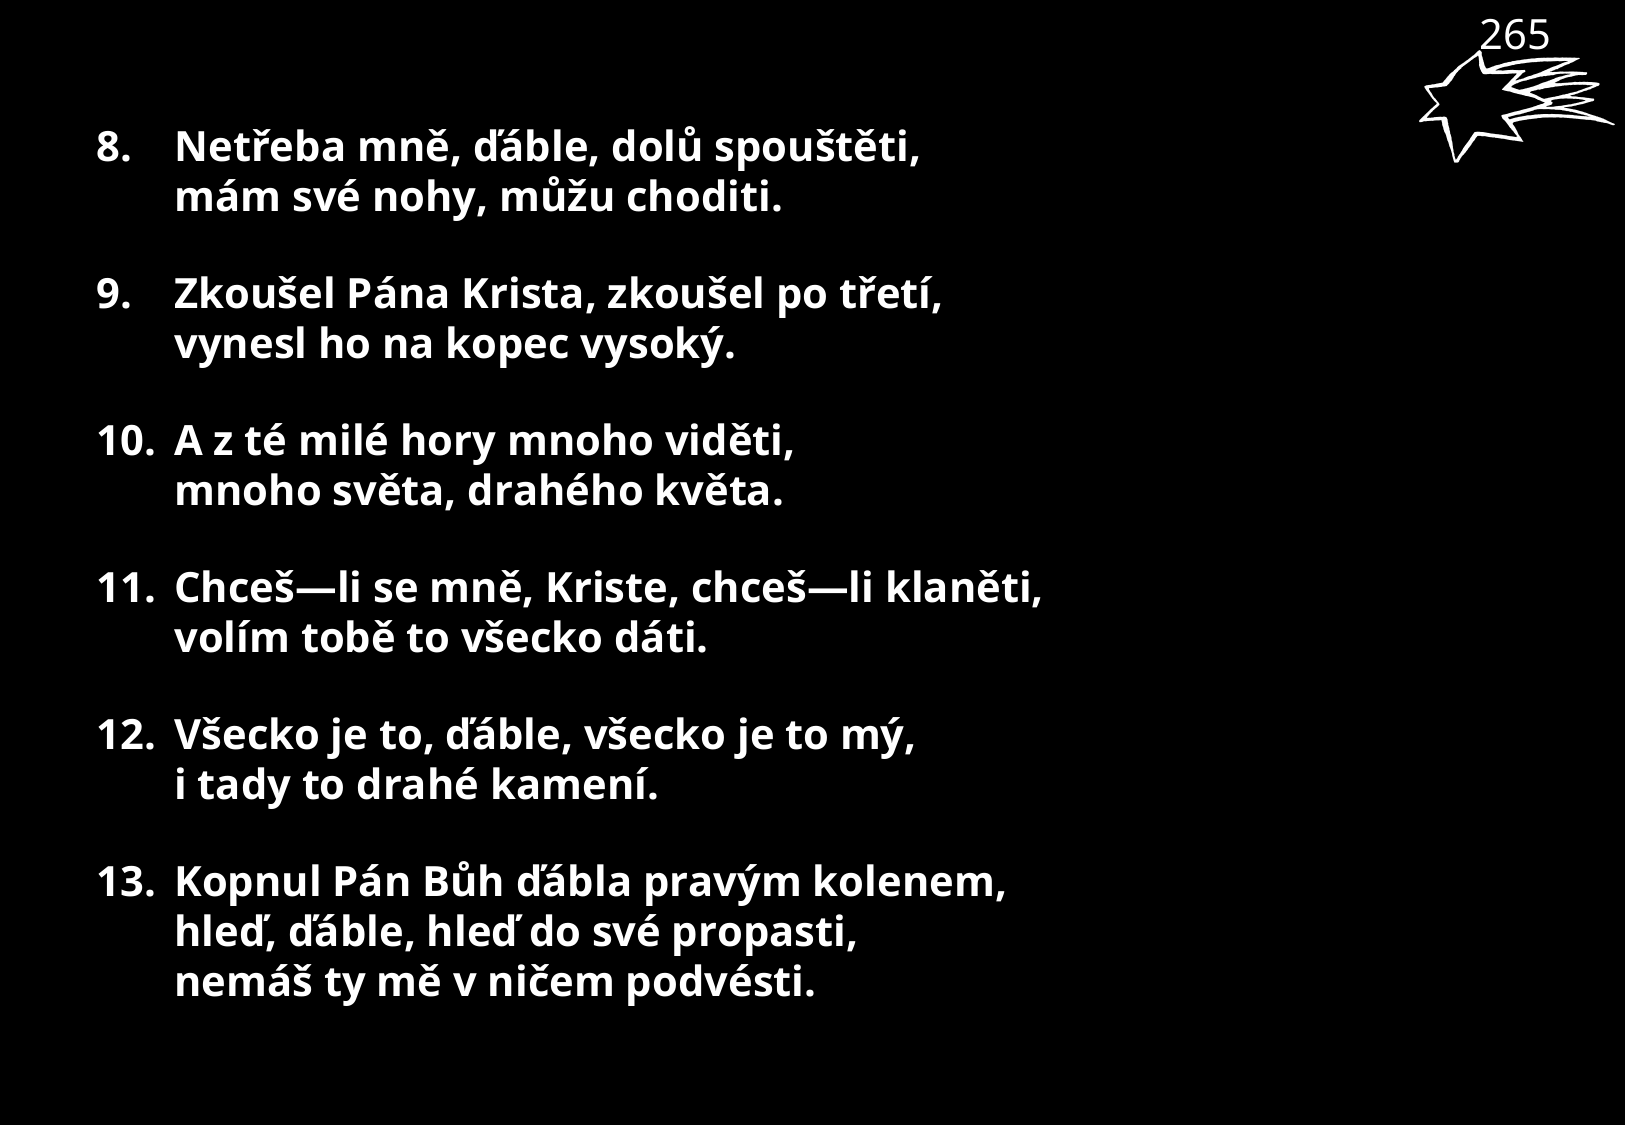

265
# 8.	Netřeba mně, ďáble, dolů spouštěti, mám své nohy, můžu choditi.
9.	Zkoušel Pána Krista, zkoušel po třetí,
vynesl ho na kopec vysoký.
10.	A z té milé hory mnoho viděti,
mnoho světa, drahého květa.
11.	Chceš—li se mně, Kriste, chceš—li klaněti,
volím tobě to všecko dáti.
12.	Všecko je to, ďáble, všecko je to mý,
i tady to drahé kamení.
13.	Kopnul Pán Bůh ďábla pravým kolenem,
hleď, ďáble, hleď do své propasti,
nemáš ty mě v ničem podvésti.